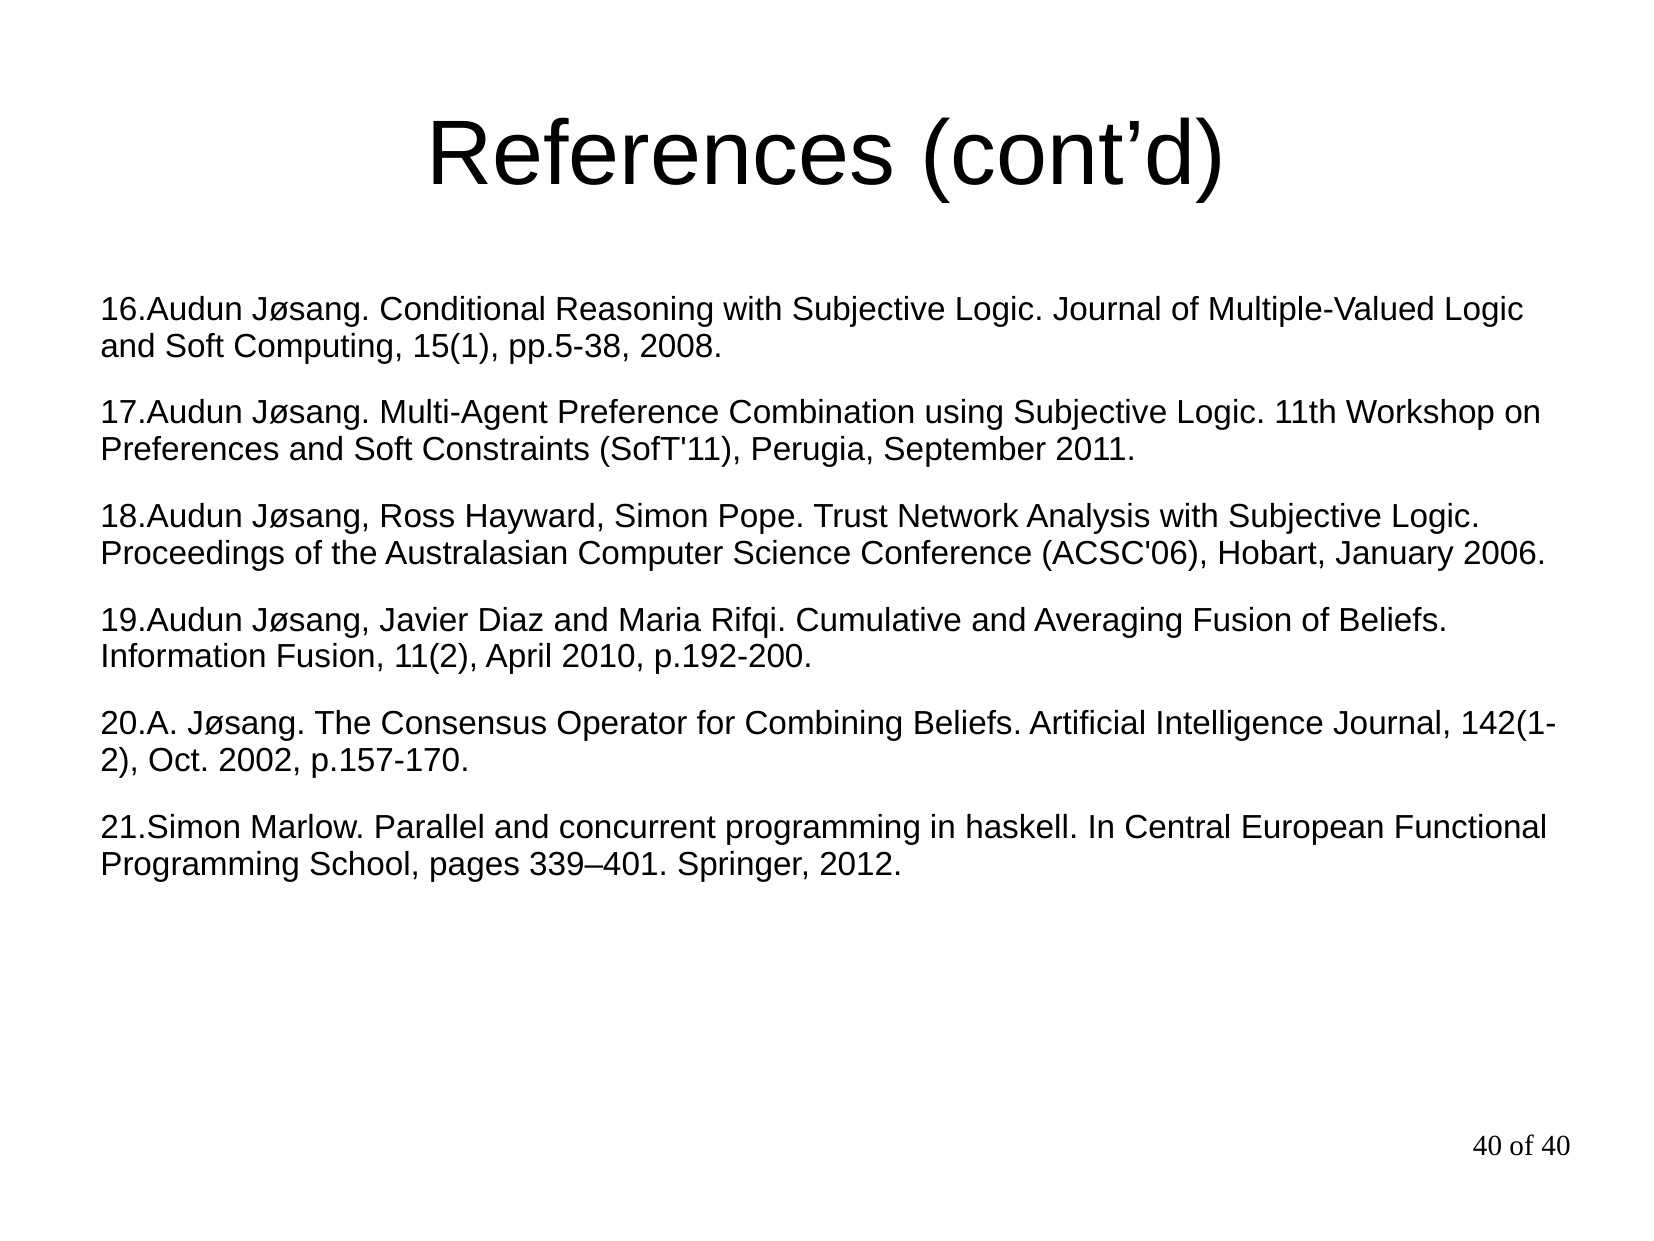

# References (cont’d)
Audun Jøsang. Conditional Reasoning with Subjective Logic. Journal of Multiple-Valued Logic and Soft Computing, 15(1), pp.5-38, 2008.
Audun Jøsang. Multi-Agent Preference Combination using Subjective Logic. 11th Workshop on Preferences and Soft Constraints (SofT'11), Perugia, September 2011.
Audun Jøsang, Ross Hayward, Simon Pope. Trust Network Analysis with Subjective Logic. Proceedings of the Australasian Computer Science Conference (ACSC'06), Hobart, January 2006.
Audun Jøsang, Javier Diaz and Maria Rifqi. Cumulative and Averaging Fusion of Beliefs. Information Fusion, 11(2), April 2010, p.192-200.
A. Jøsang. The Consensus Operator for Combining Beliefs. Artificial Intelligence Journal, 142(1-2), Oct. 2002, p.157-170.
Simon Marlow. Parallel and concurrent programming in haskell. In Central European Functional Programming School, pages 339–401. Springer, 2012.
40